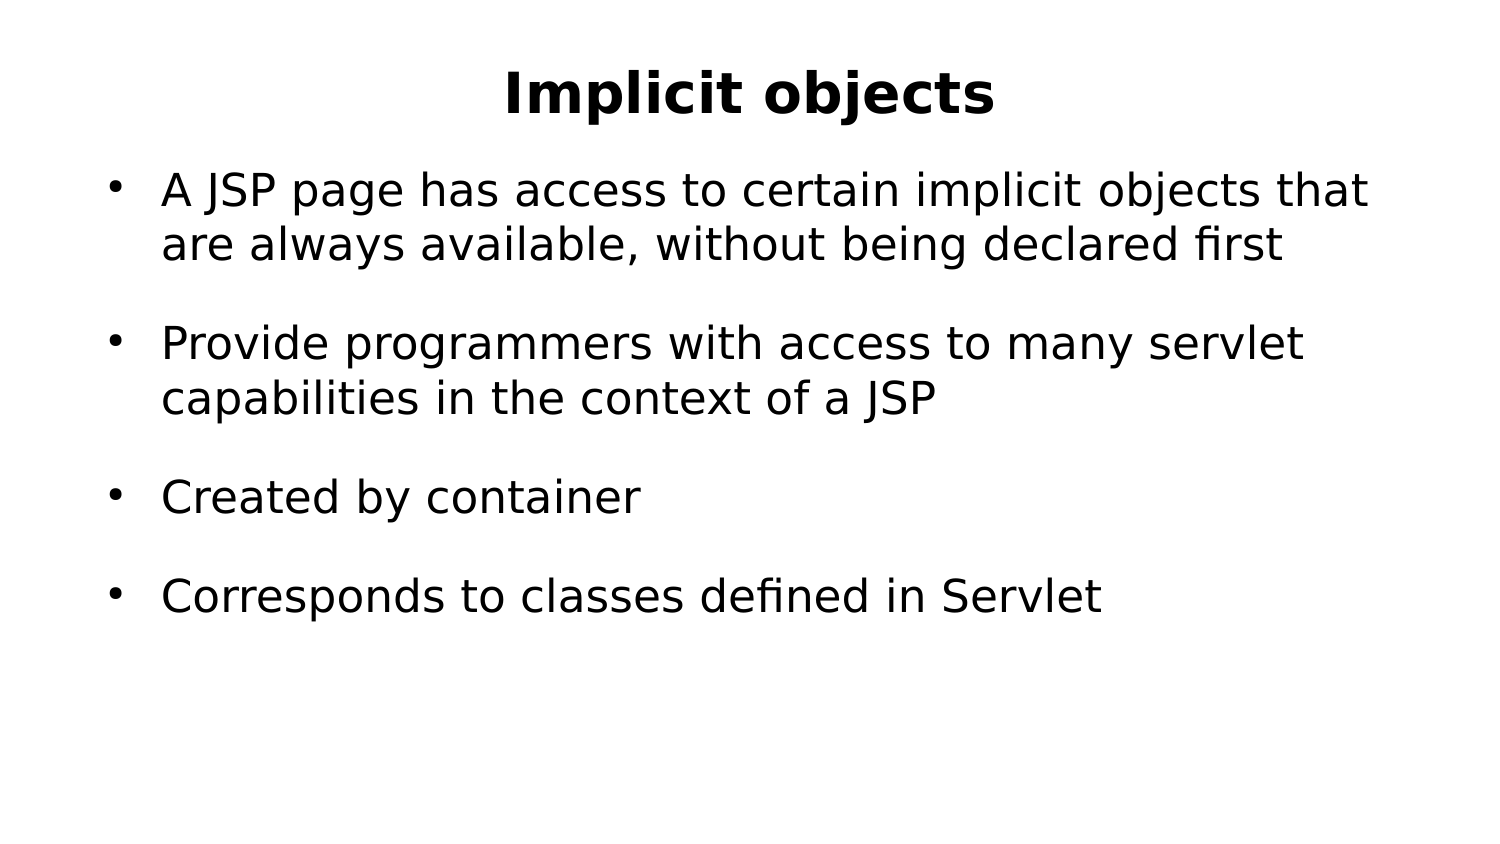

# Implicit objects
A JSP page has access to certain implicit objects that are always available, without being declared first
Provide programmers with access to many servlet capabilities in the context of a JSP
Created by container
Corresponds to classes defined in Servlet